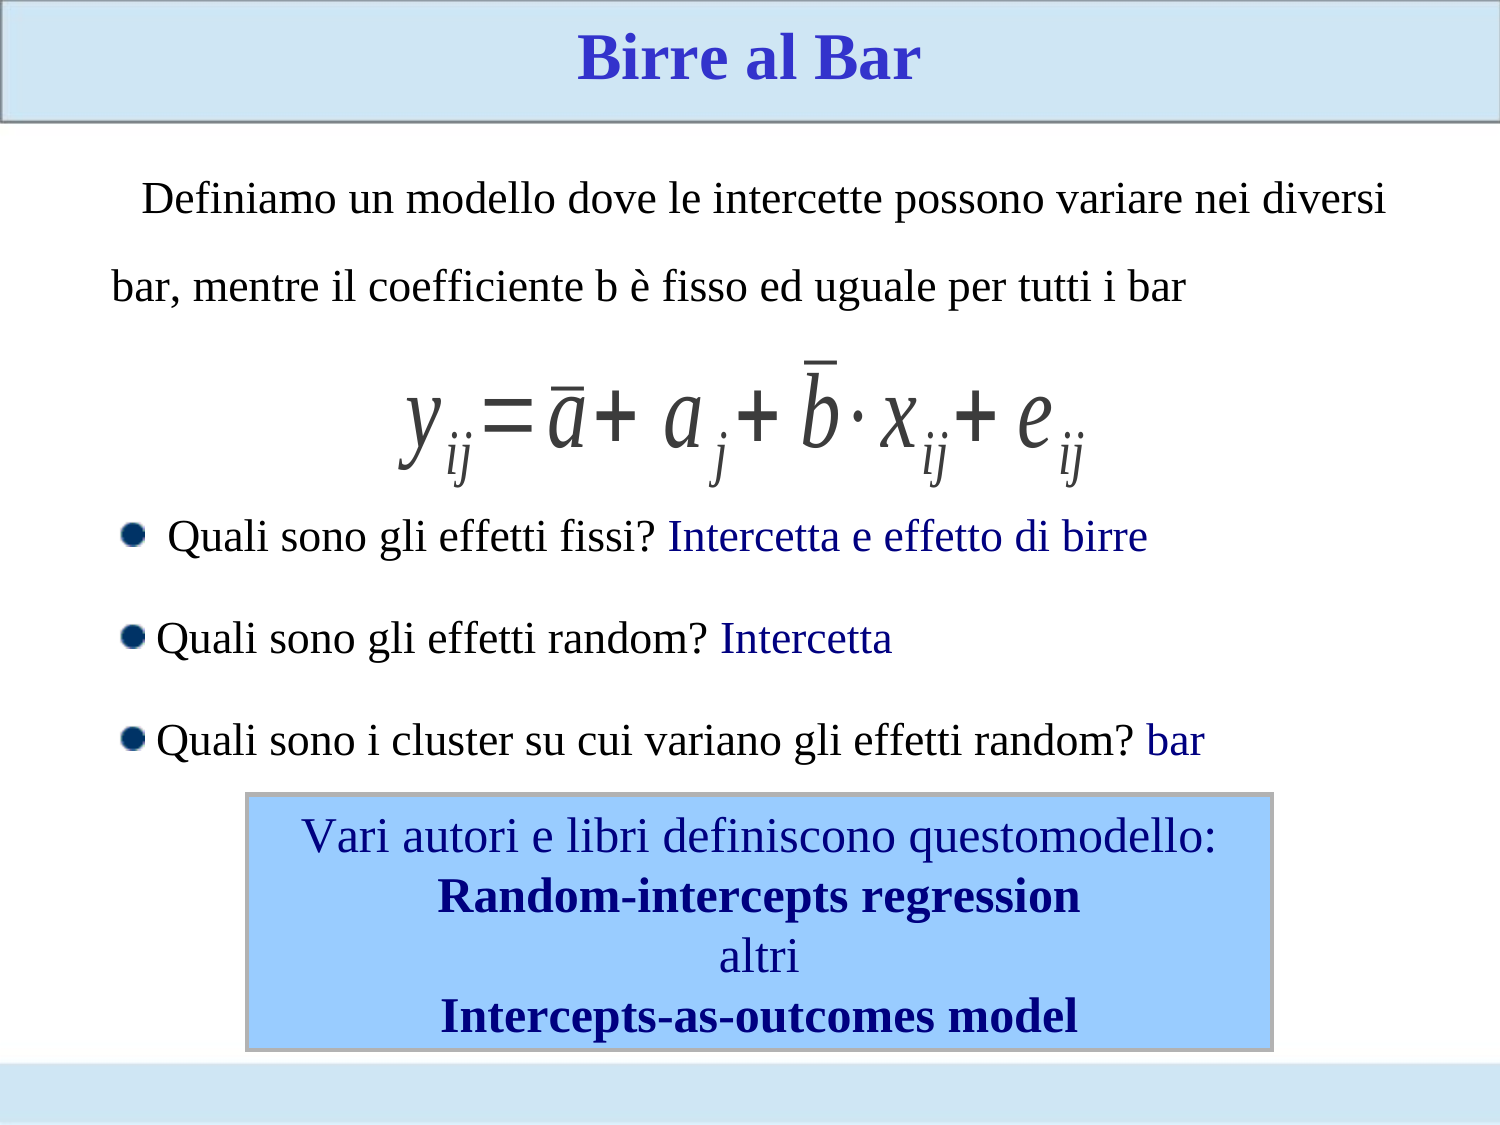

# Birre al Bar
Definiamo un modello dove le intercette possono variare nei diversi bar, mentre il coefficiente b è fisso ed uguale per tutti i bar
 Quali sono gli effetti fissi? Intercetta e effetto di birre
 Quali sono gli effetti random? Intercetta
 Quali sono i cluster su cui variano gli effetti random? bar
Vari autori e libri definiscono questomodello:
Random-intercepts regression
altri
Intercepts-as-outcomes model
40